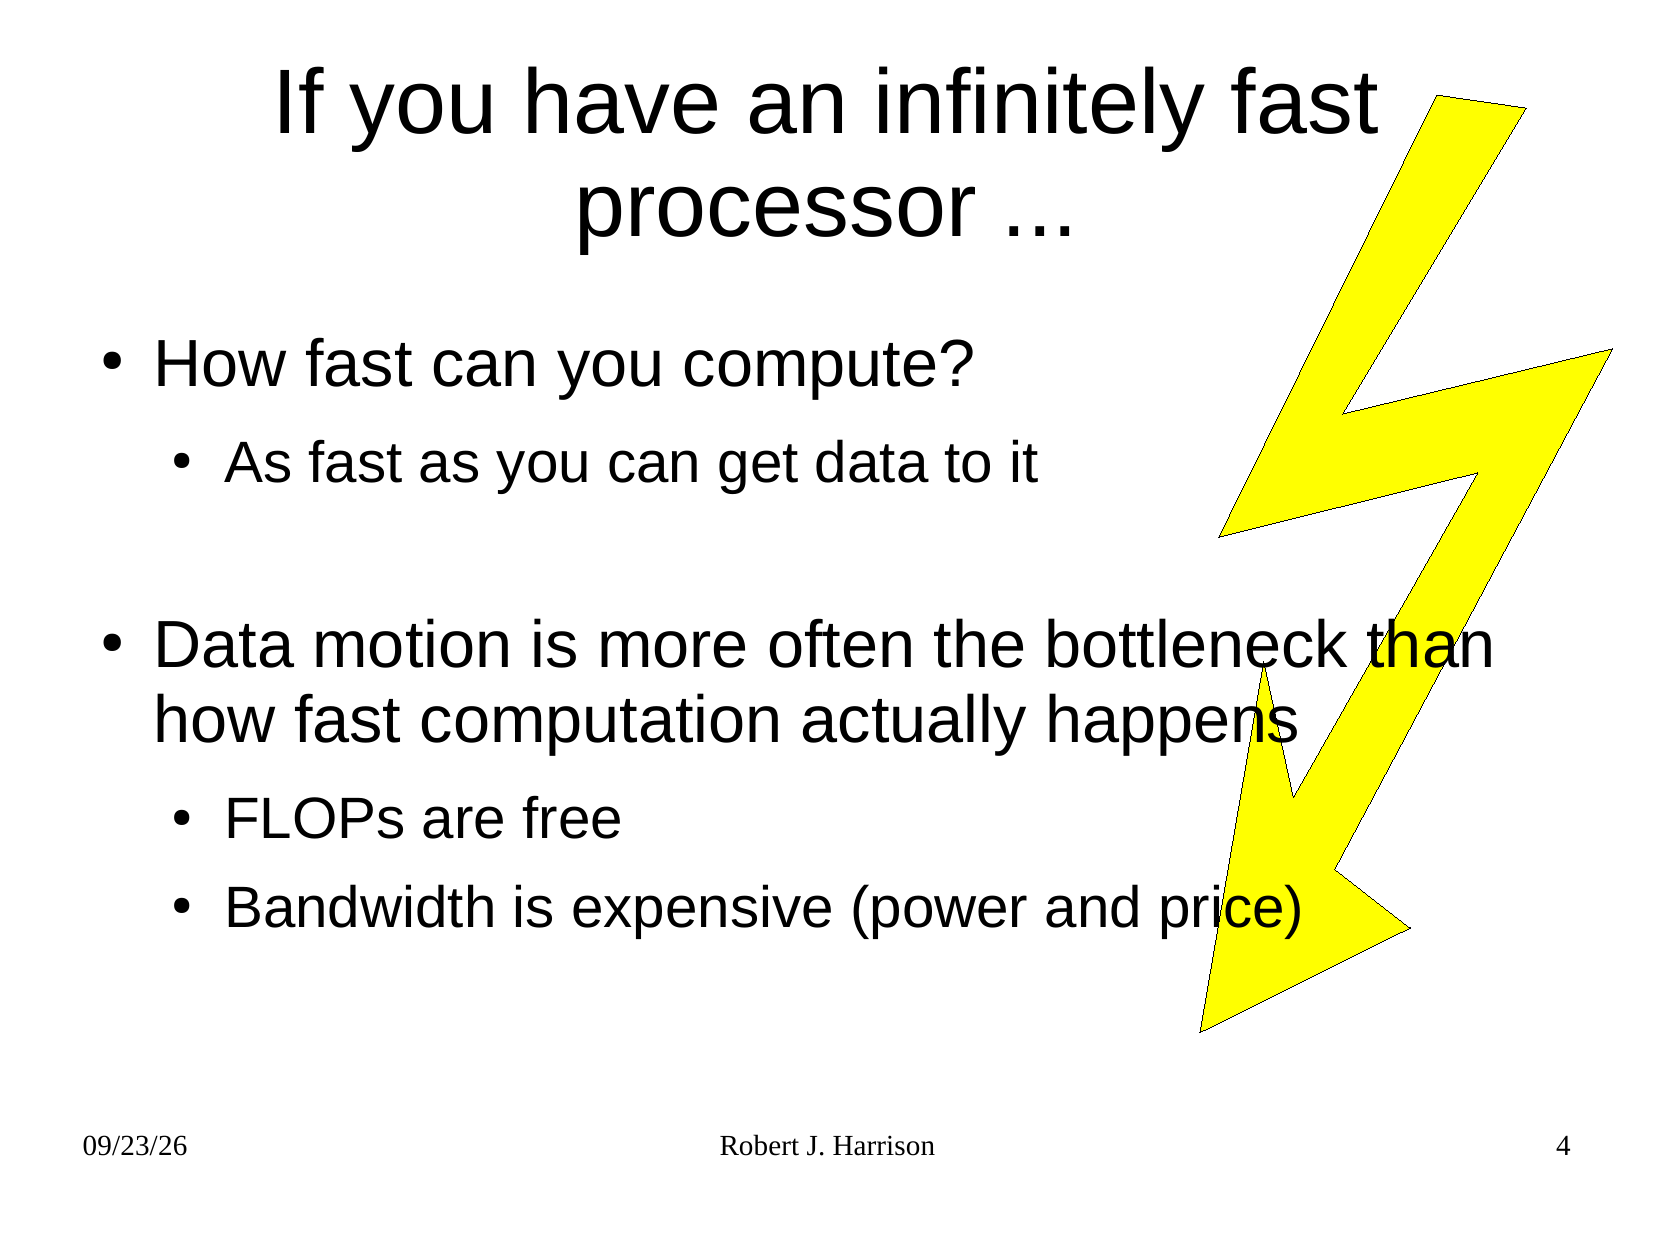

# If you have an infinitely fast processor ...
How fast can you compute?
As fast as you can get data to it
Data motion is more often the bottleneck than how fast computation actually happens
FLOPs are free
Bandwidth is expensive (power and price)
Robert J. Harrison
4